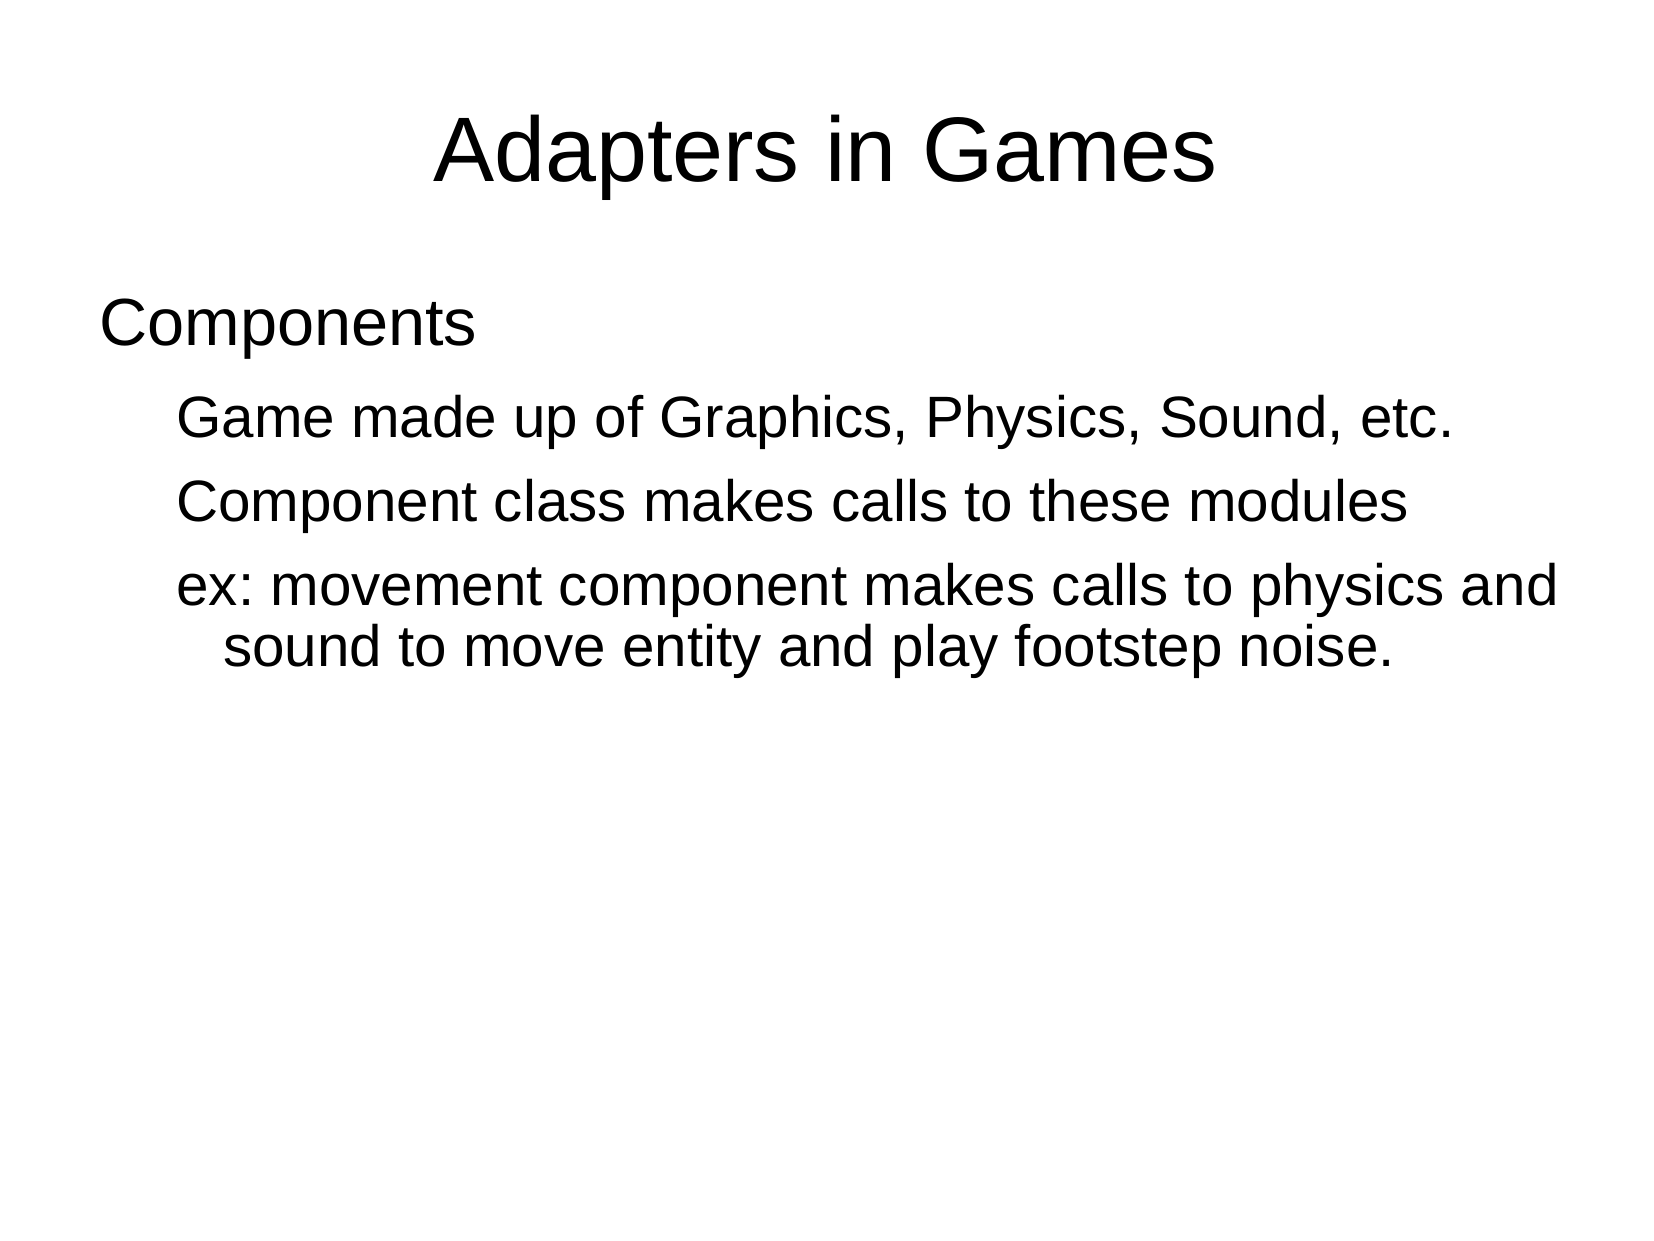

# Adapters in Games
Components
Game made up of Graphics, Physics, Sound, etc.
Component class makes calls to these modules
ex: movement component makes calls to physics and sound to move entity and play footstep noise.